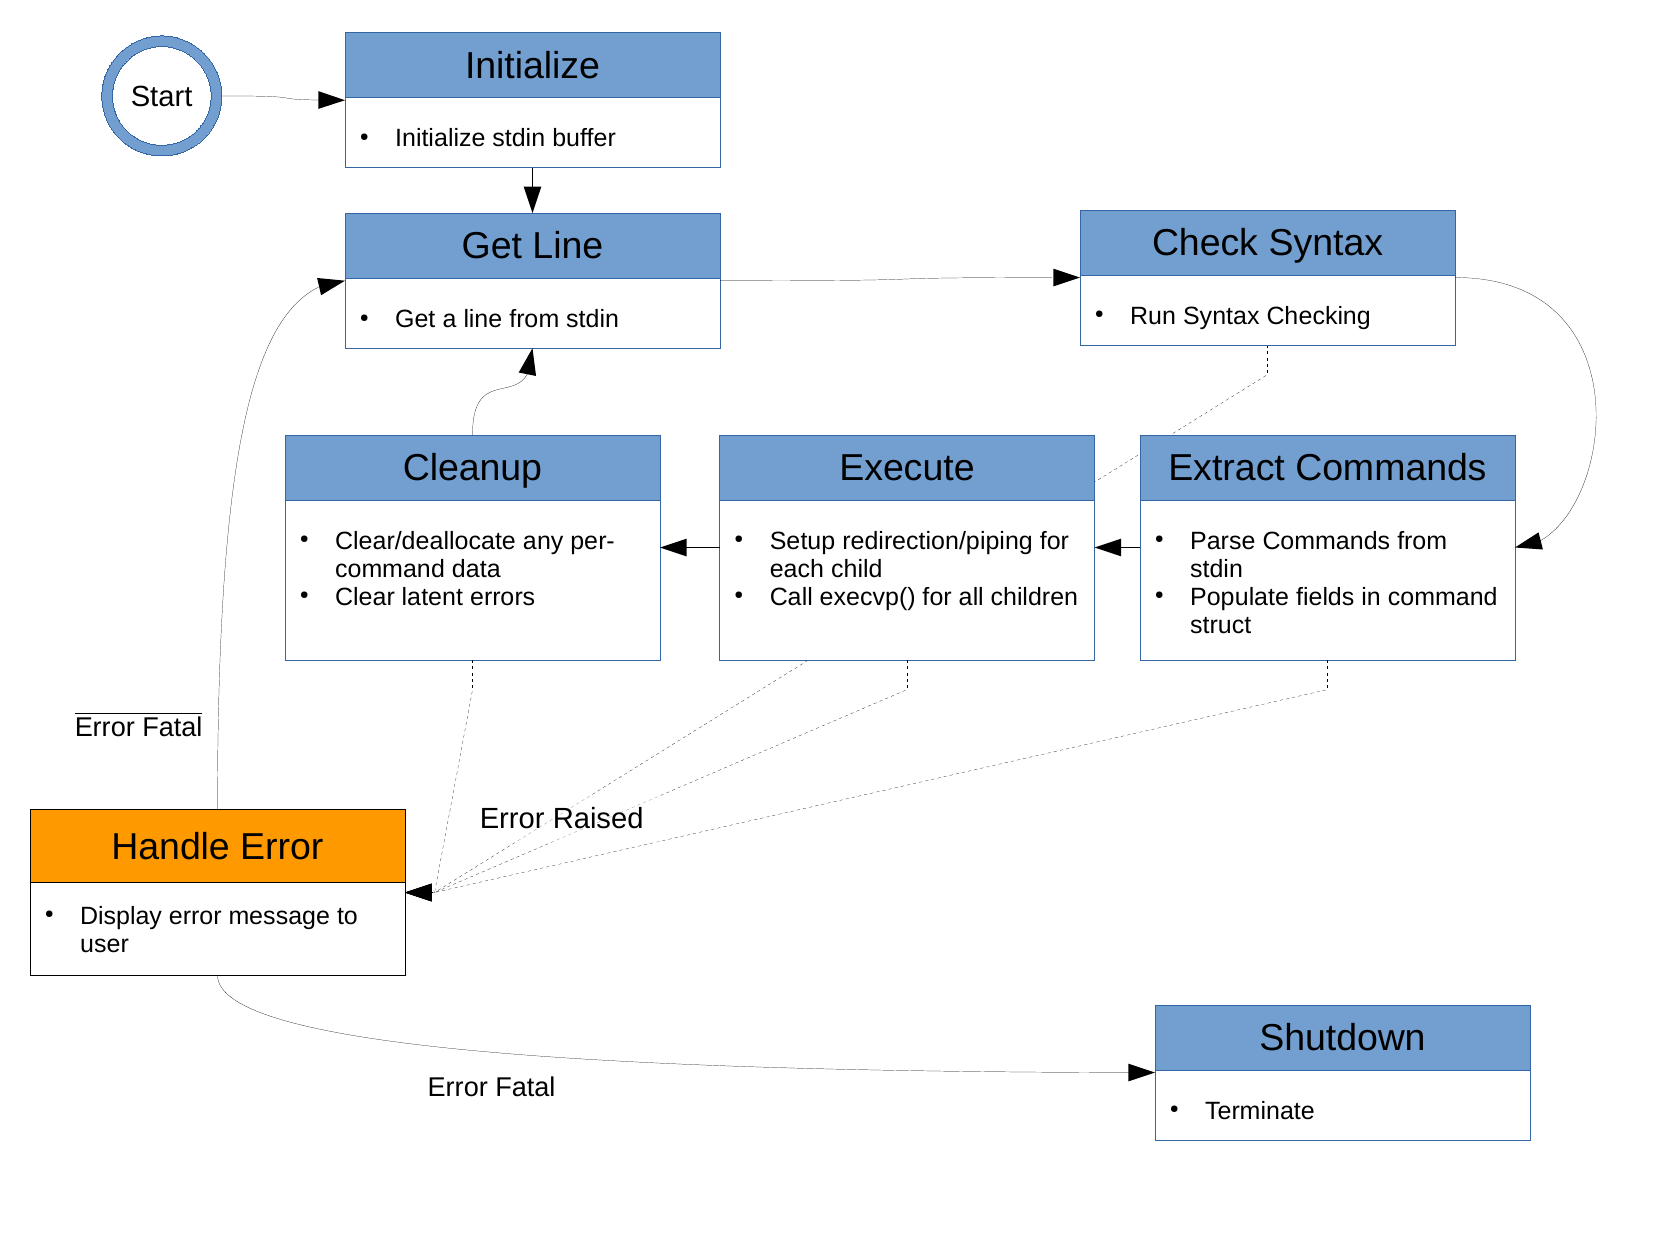

Initialize stdin buffer
Initialize
Start
Run Syntax Checking
Check Syntax
Get a line from stdin
Get Line
Clear/deallocate any per-command data
Clear latent errors
Cleanup
Setup redirection/piping for each child
Call execvp() for all children
Execute
Parse Commands from stdin
Populate fields in command struct
Extract Commands
Error Fatal
Error Raised
Display error message to user
Handle Error
Terminate
Shutdown
Error Fatal